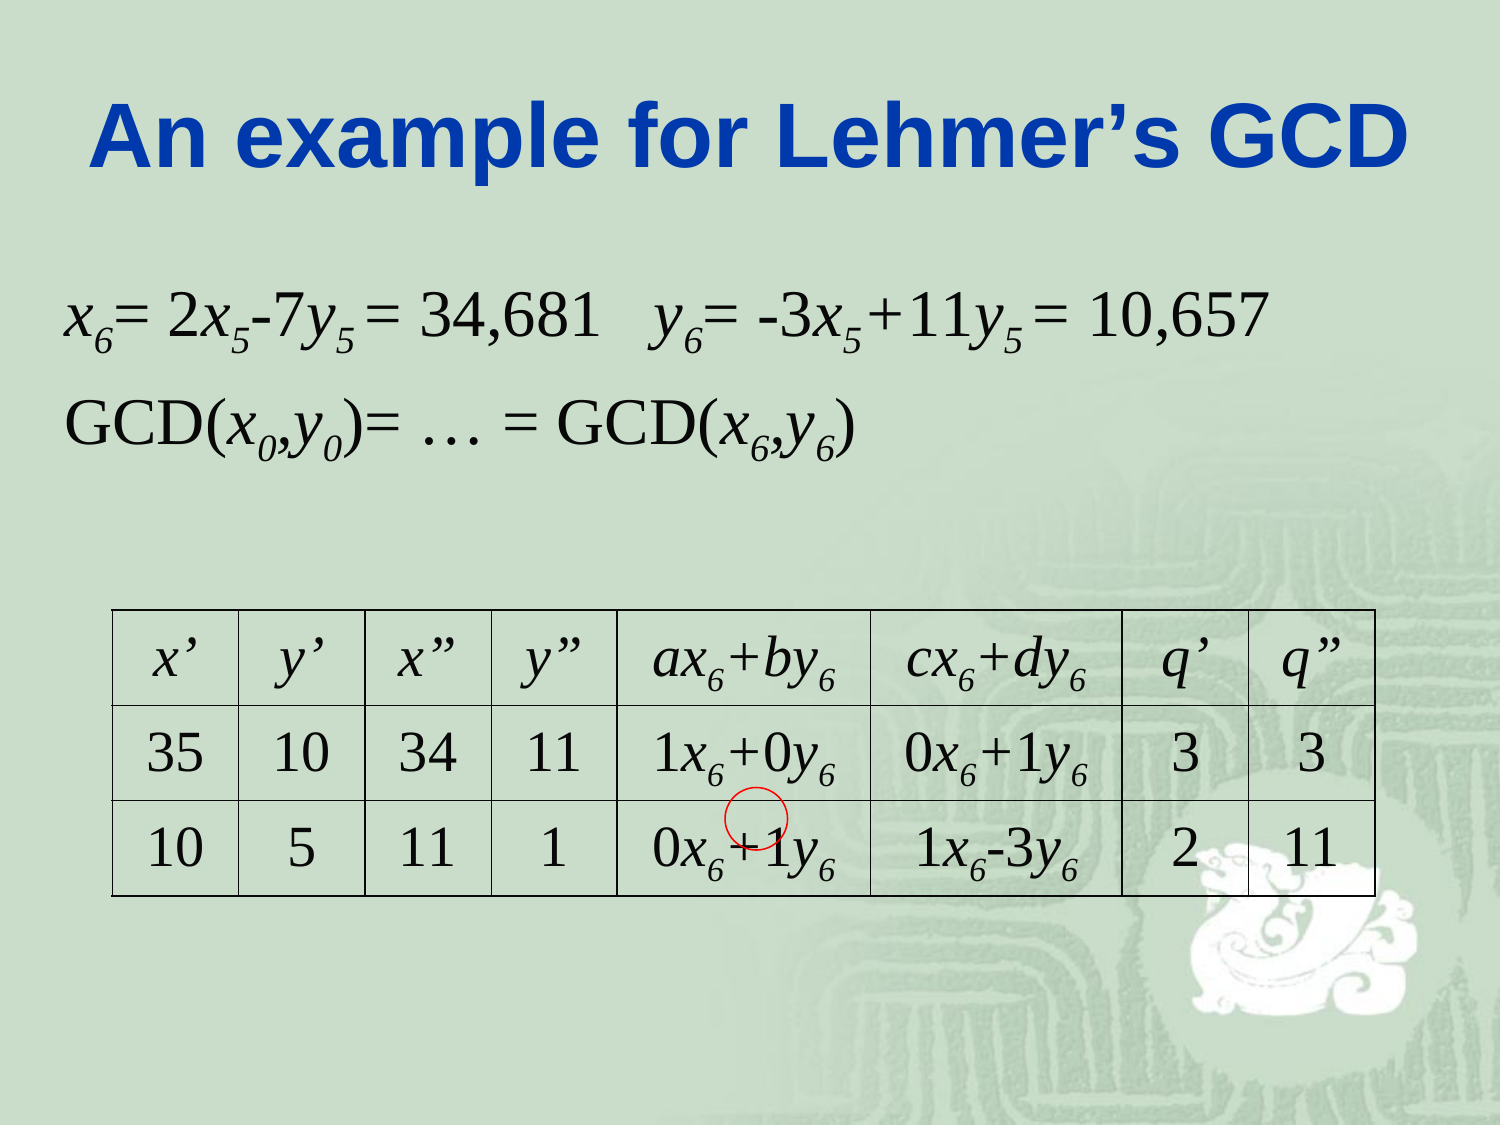

# An example for Lehmer’s GCD
x6= 2x5-7y5 = 34,681 y6= -3x5+11y5 = 10,657
GCD(x0,y0)= … = GCD(x6,y6)
| x’ | y’ | x” | y” | ax6+by6 | cx6+dy6 | q’ | q” |
| --- | --- | --- | --- | --- | --- | --- | --- |
| 35 | 10 | 34 | 11 | 1x6+0y6 | 0x6+1y6 | 3 | 3 |
| 10 | 5 | 11 | 1 | 0x6+1y6 | 1x6-3y6 | 2 | 11 |